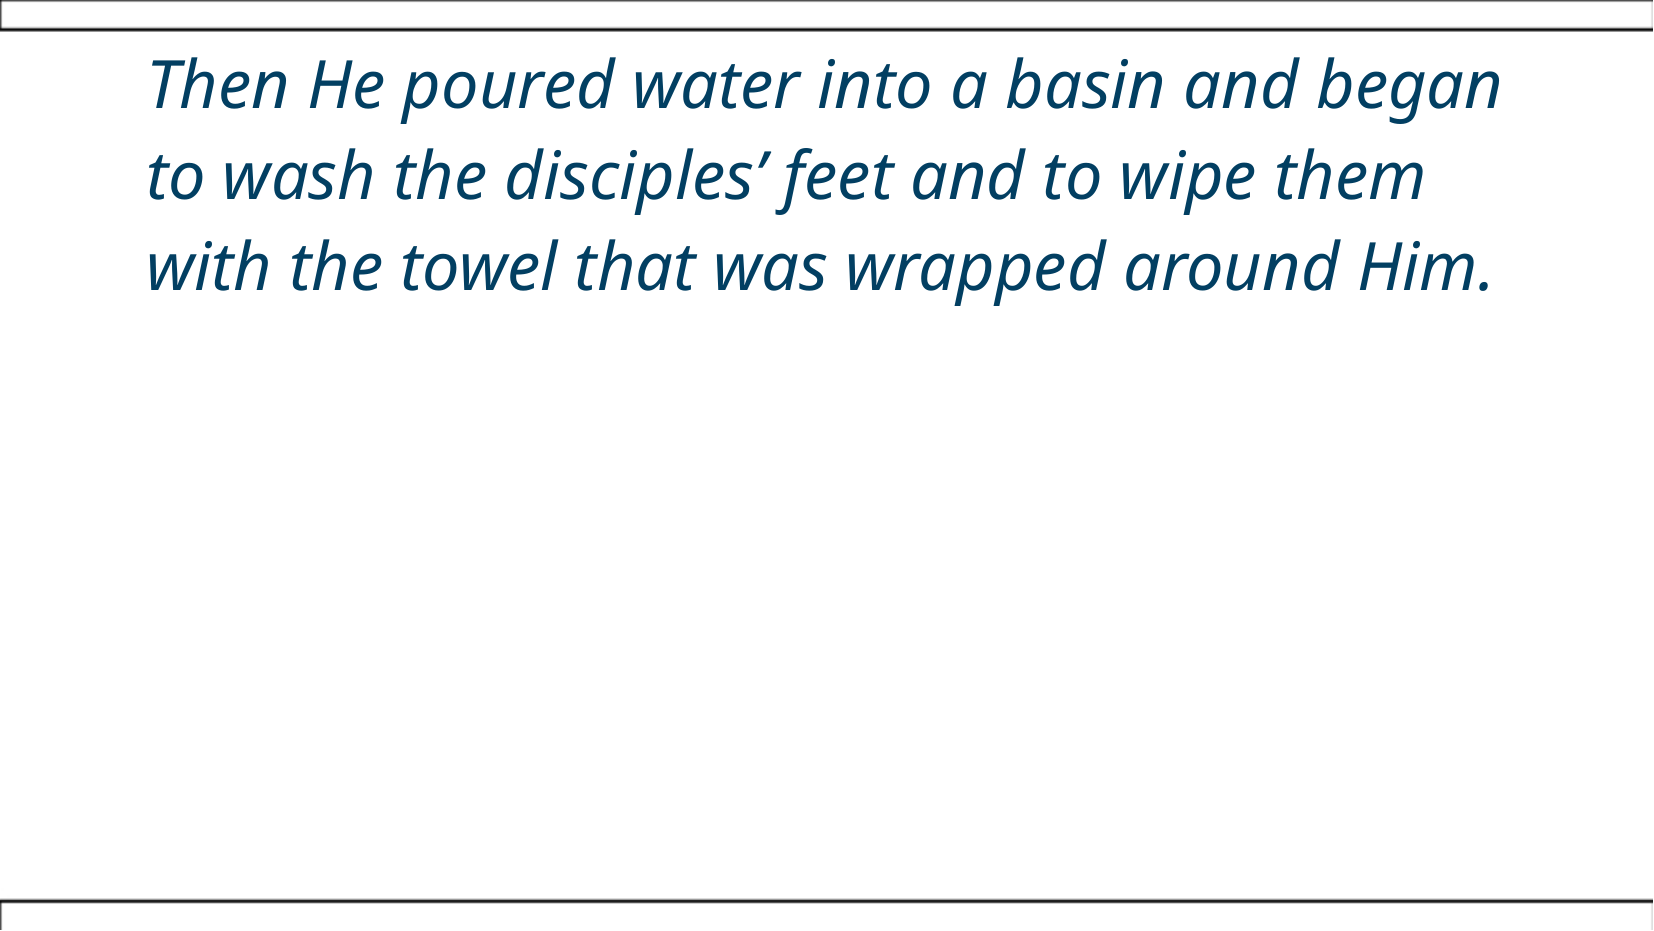

Then He poured water into a basin and began
 to wash the disciples’ feet and to wipe them
 with the towel that was wrapped around Him.